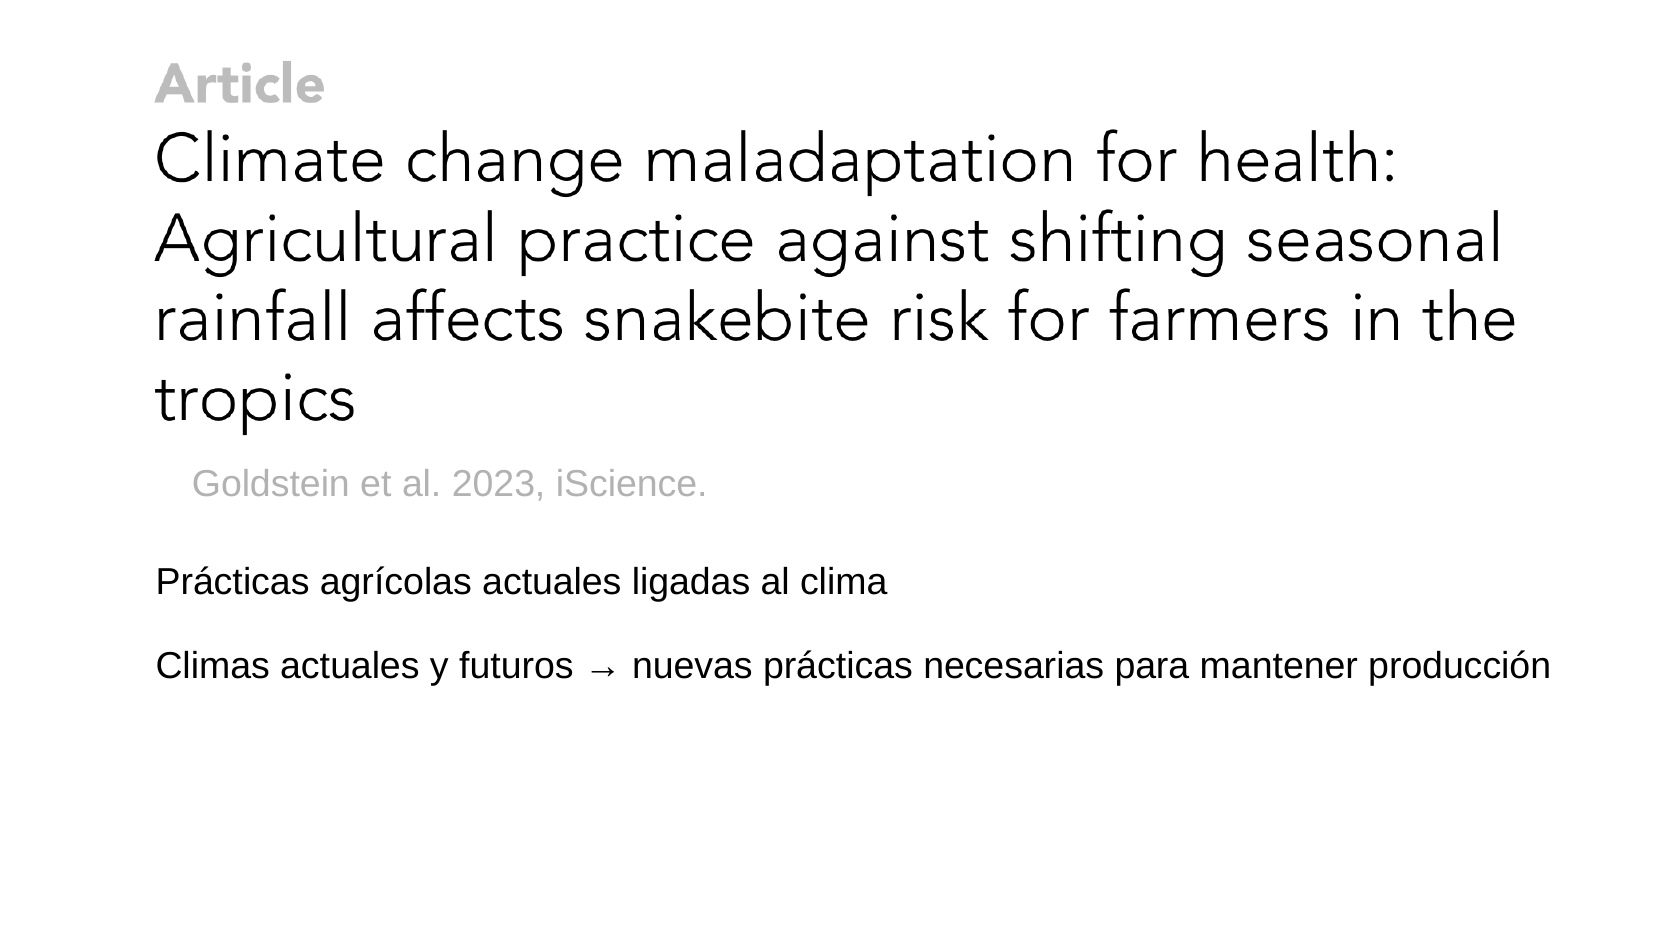

Goldstein et al. 2023, iScience.
Prácticas agrícolas actuales ligadas al clima
Climas actuales y futuros → nuevas prácticas necesarias para mantener producción